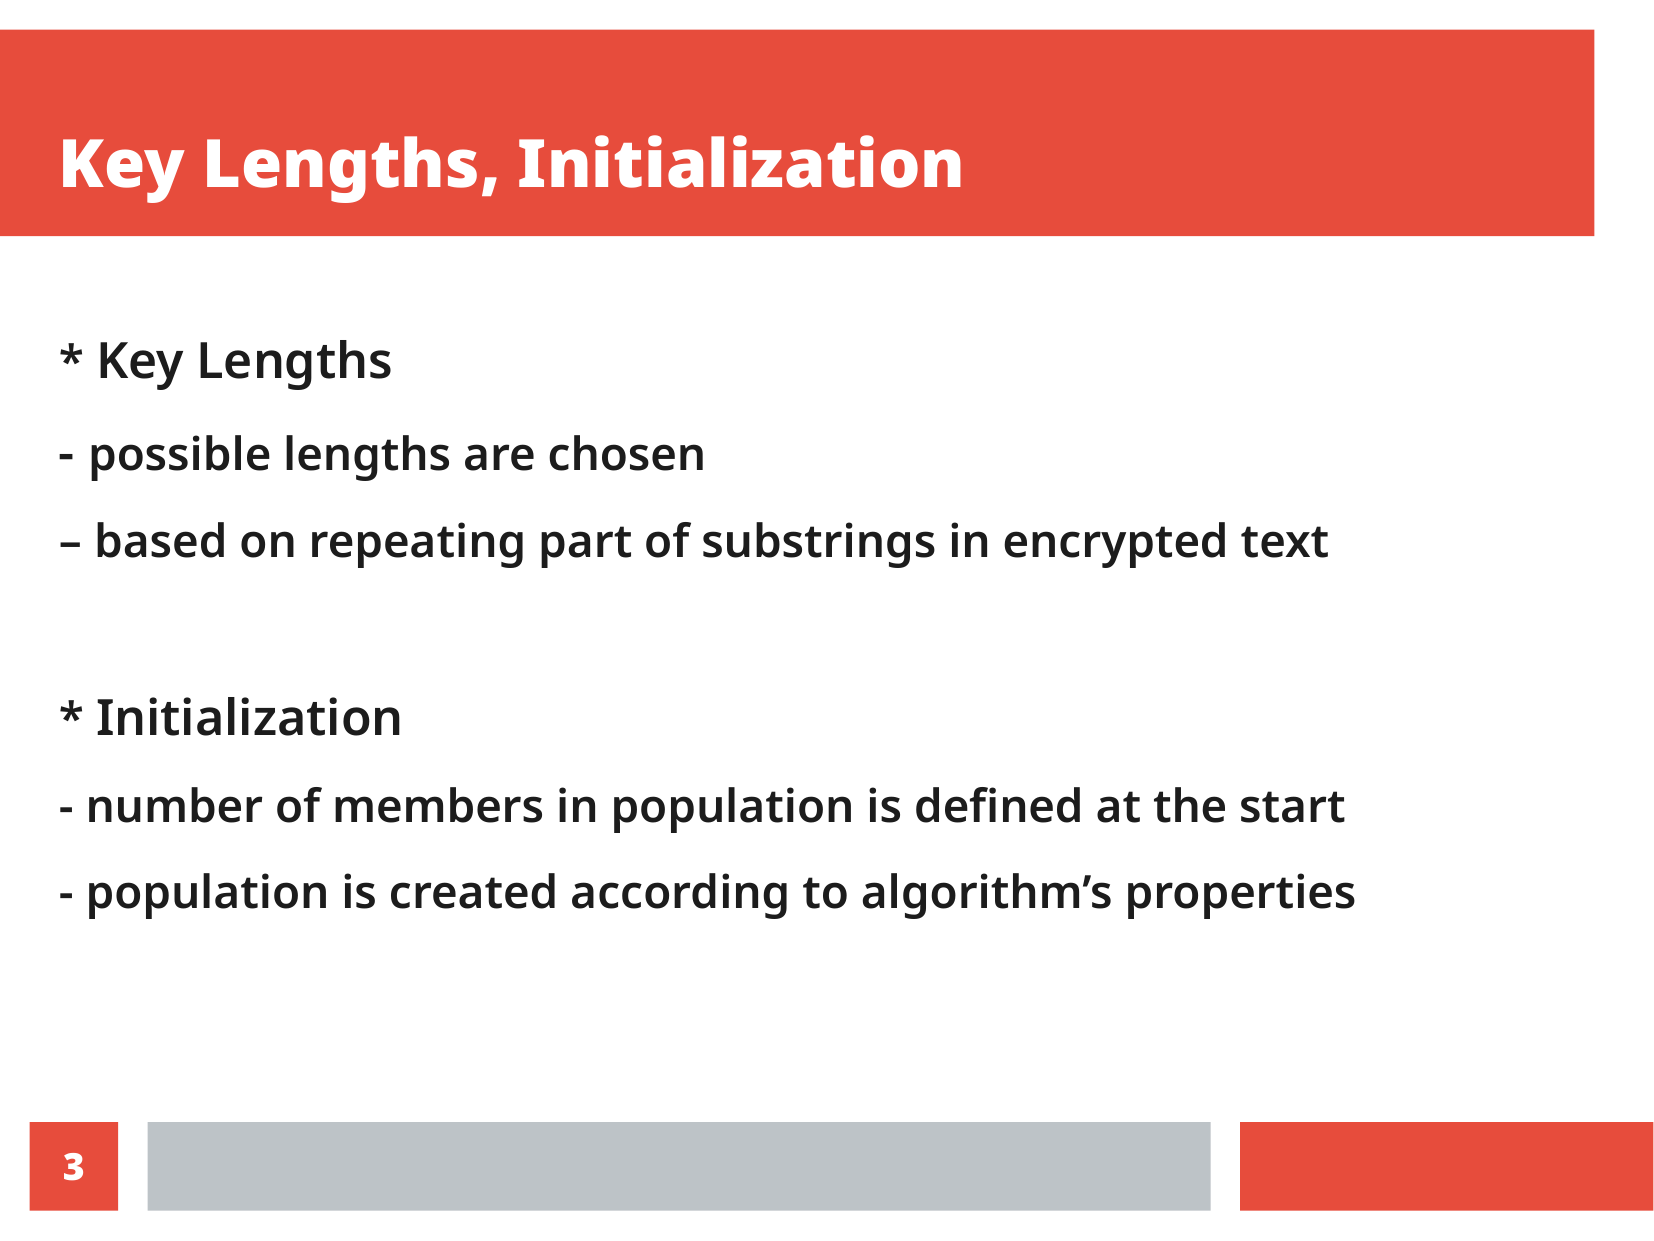

# Key Lengths, Initialization
* Key Lengths
- possible lengths are chosen
– based on repeating part of substrings in encrypted text
* Initialization
- number of members in population is defined at the start
- population is created according to algorithm’s properties
3